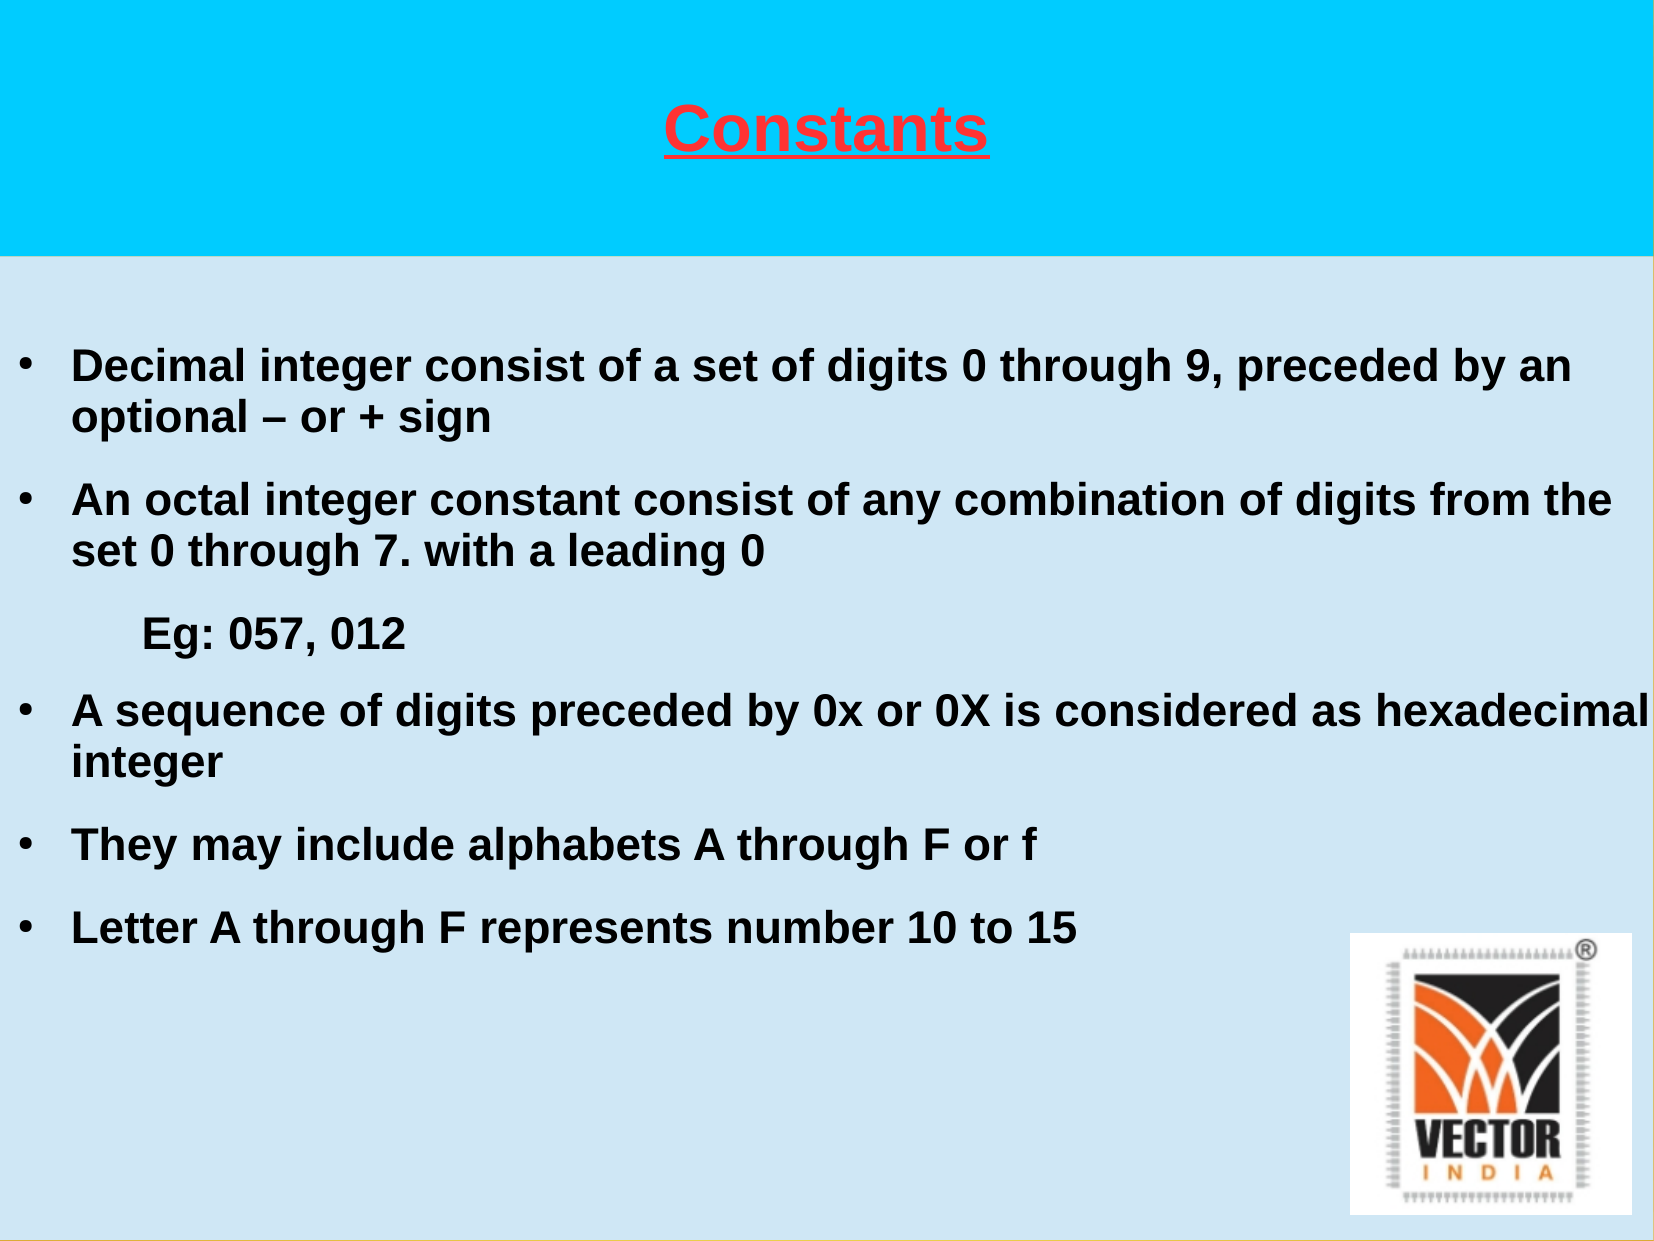

# Constants
Decimal integer consist of a set of digits 0 through 9, preceded by an optional – or + sign
An octal integer constant consist of any combination of digits from the set 0 through 7. with a leading 0
Eg: 057, 012
A sequence of digits preceded by 0x or 0X is considered as hexadecimal integer
They may include alphabets A through F or f
Letter A through F represents number 10 to 15